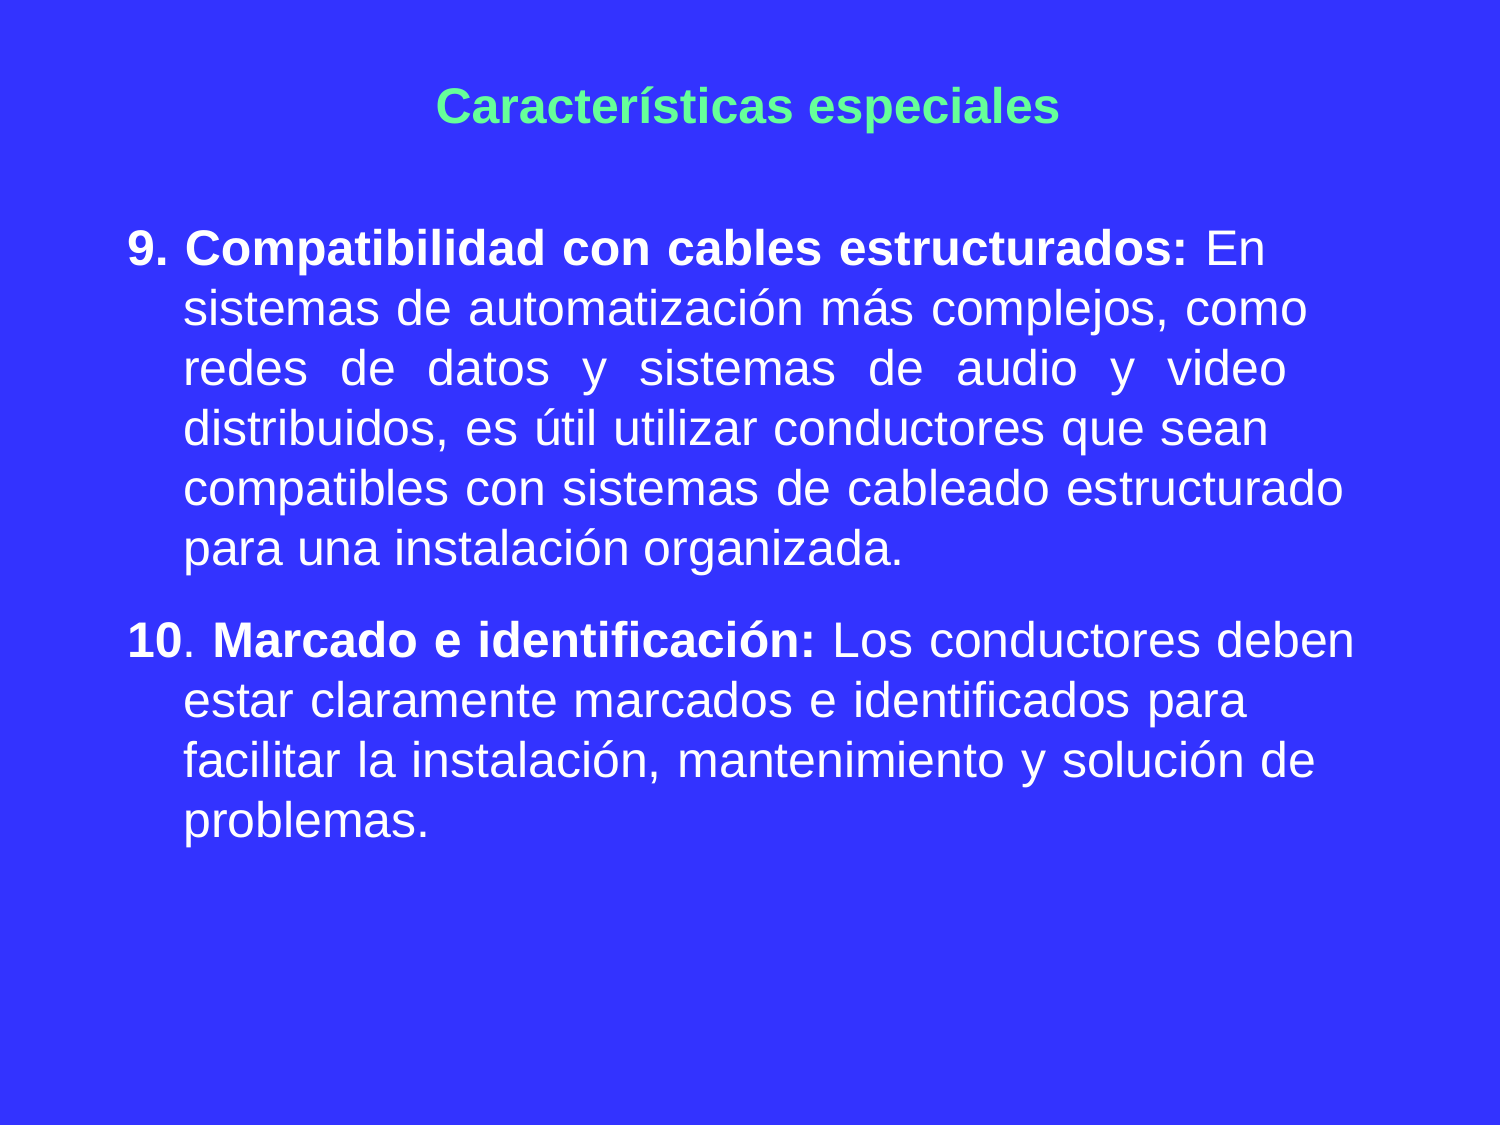

Características especiales
9. Compatibilidad con cables estructurados: En 	sistemas de automatización más complejos, como 	redes de datos y sistemas de audio y video 	distribuidos, es útil utilizar conductores que sean 	compatibles con sistemas de cableado estructurado 	para una instalación organizada.
10. Marcado e identificación: Los conductores deben 	estar claramente marcados e identificados para 	facilitar la instalación, mantenimiento y solución de 	problemas.